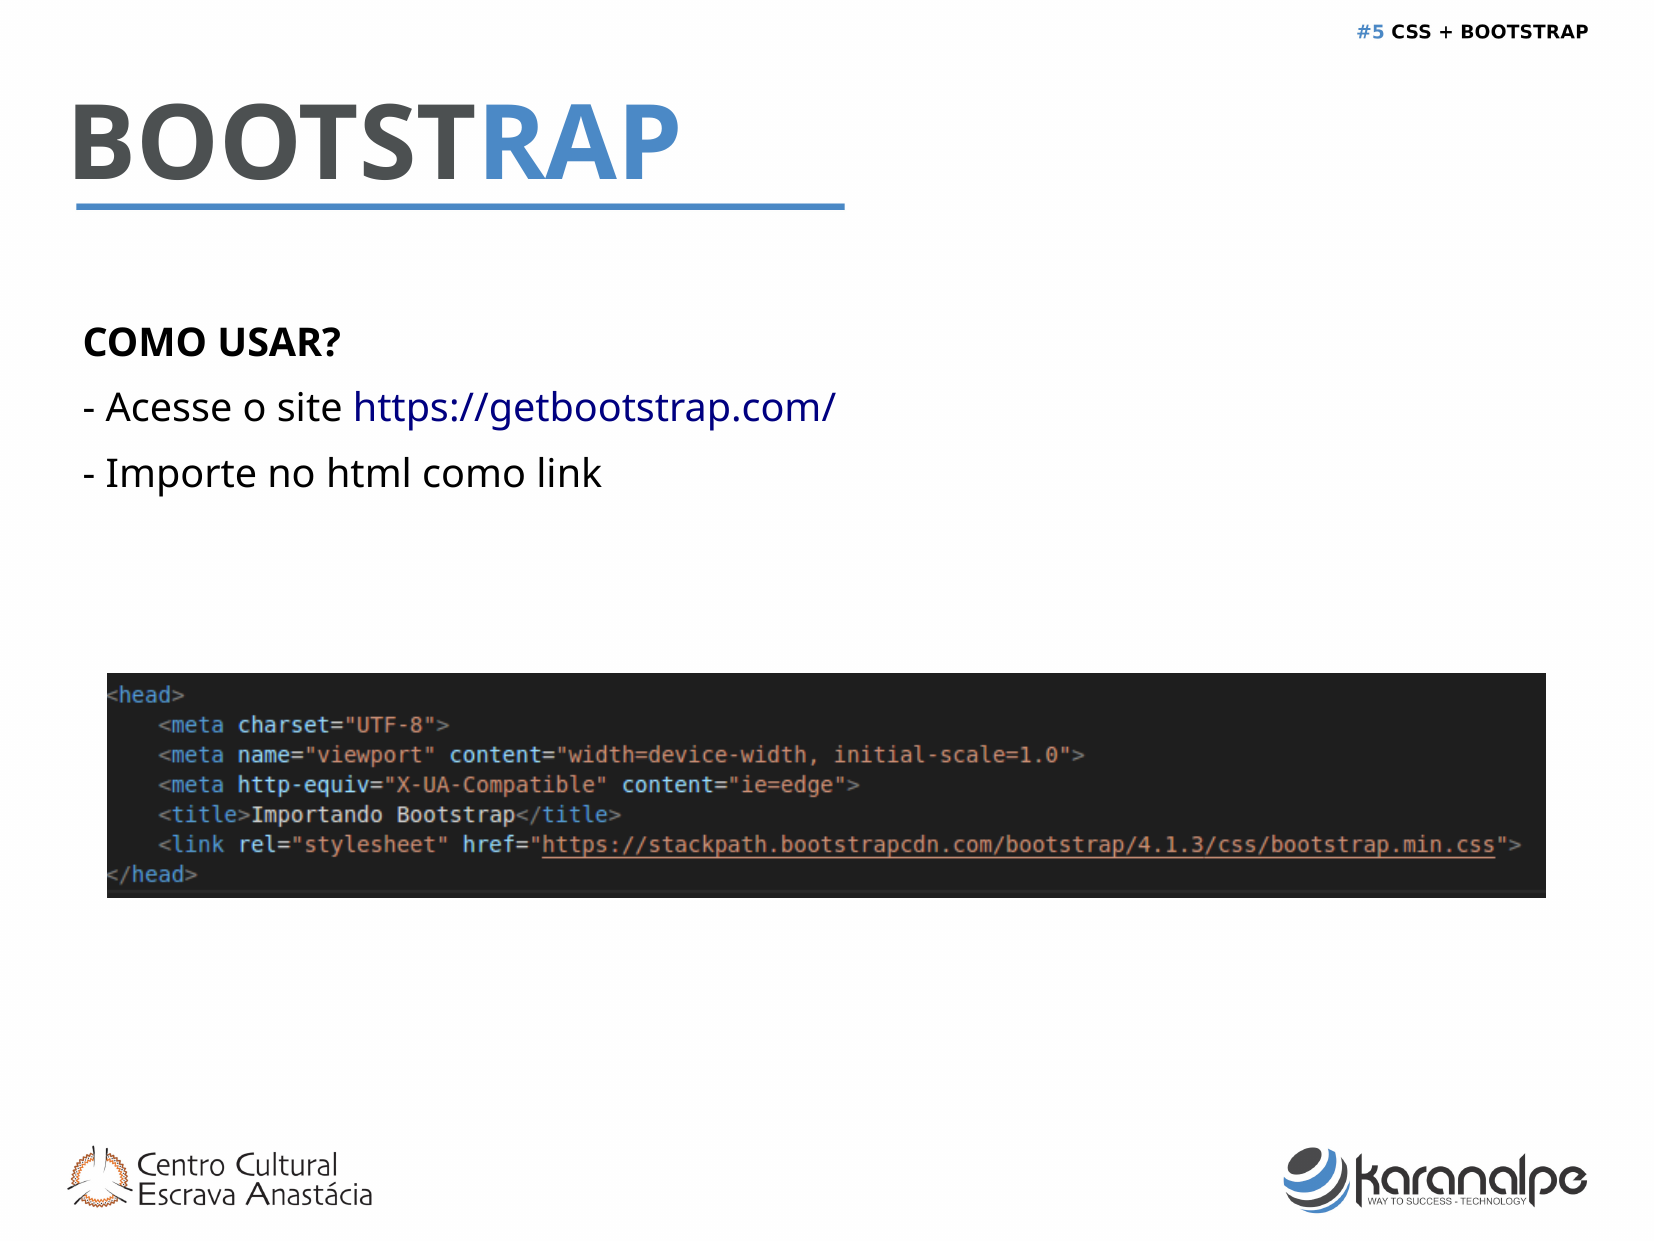

BOOTSTRAP
# COMO USAR?
- Acesse o site https://getbootstrap.com/
- Importe no html como link